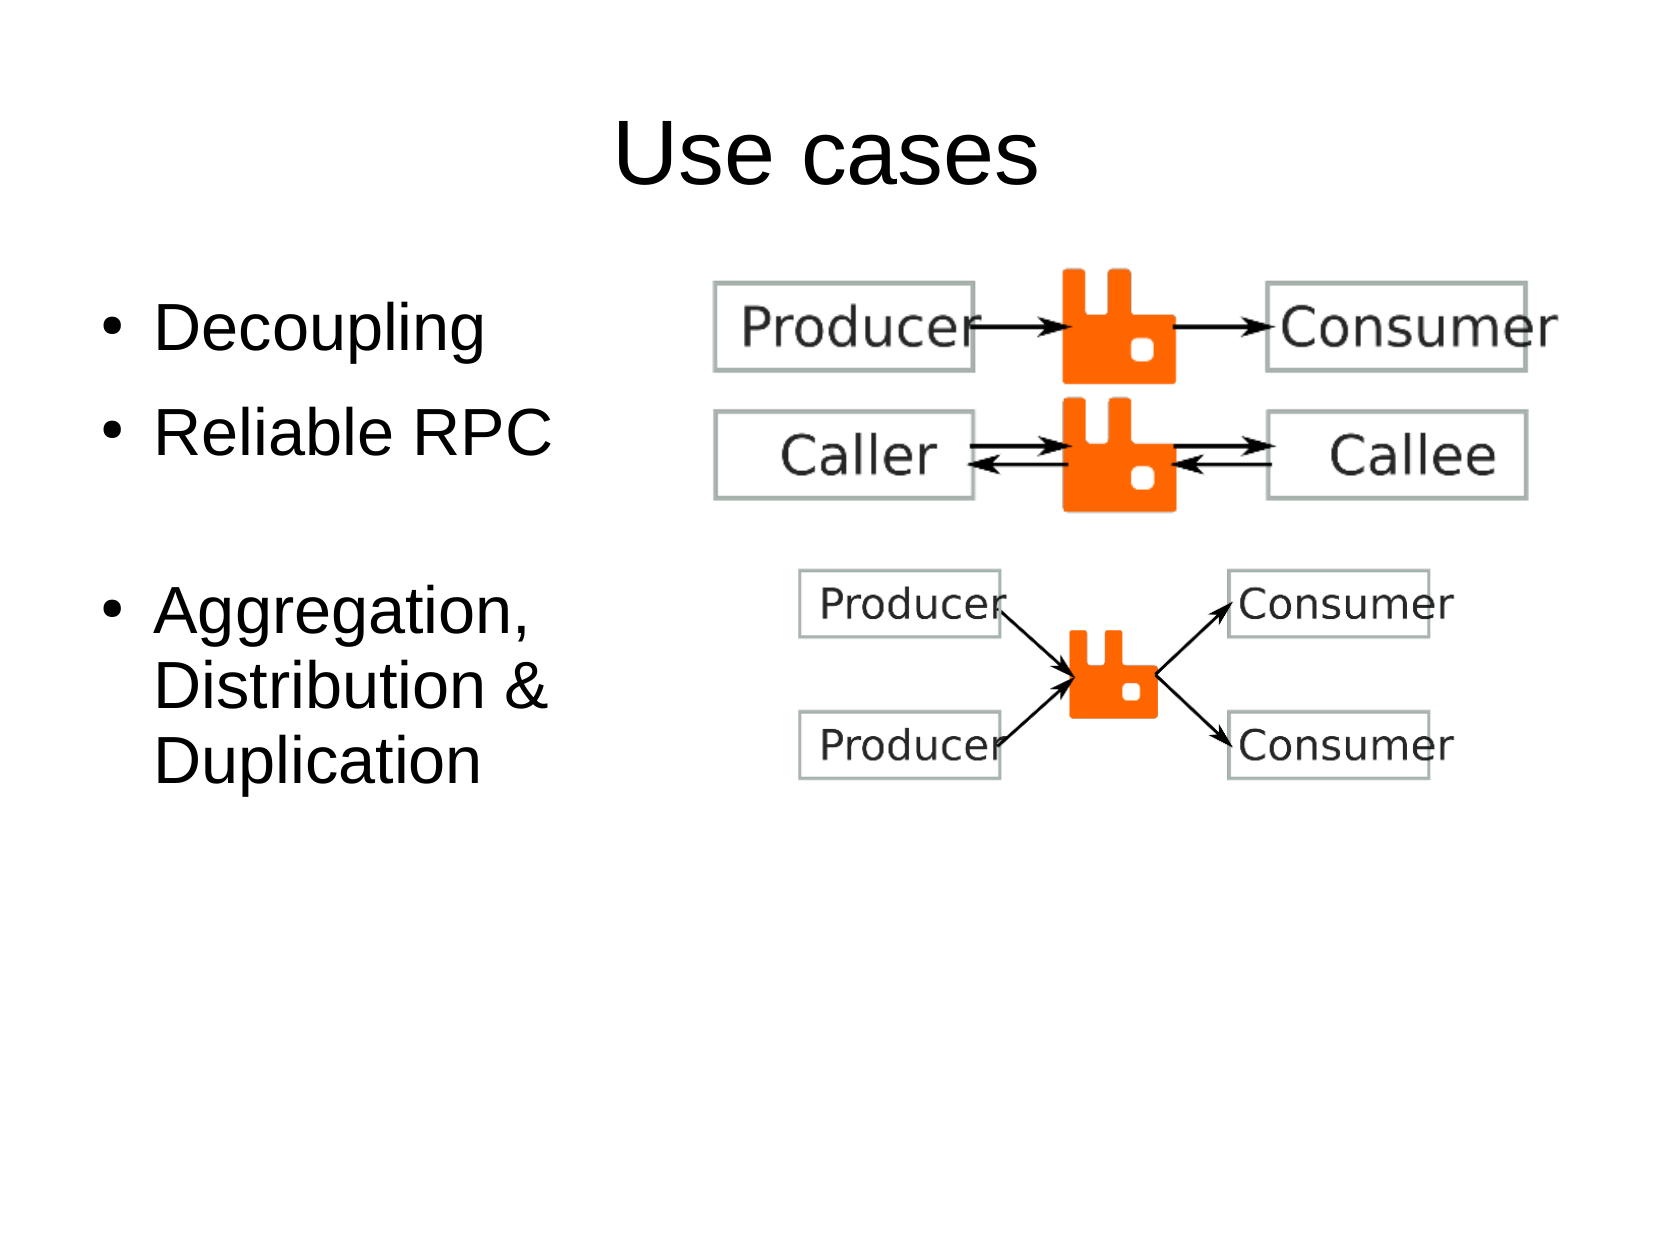

# Use cases
Decoupling
Reliable RPC
Aggregation,
Distribution &
Duplication